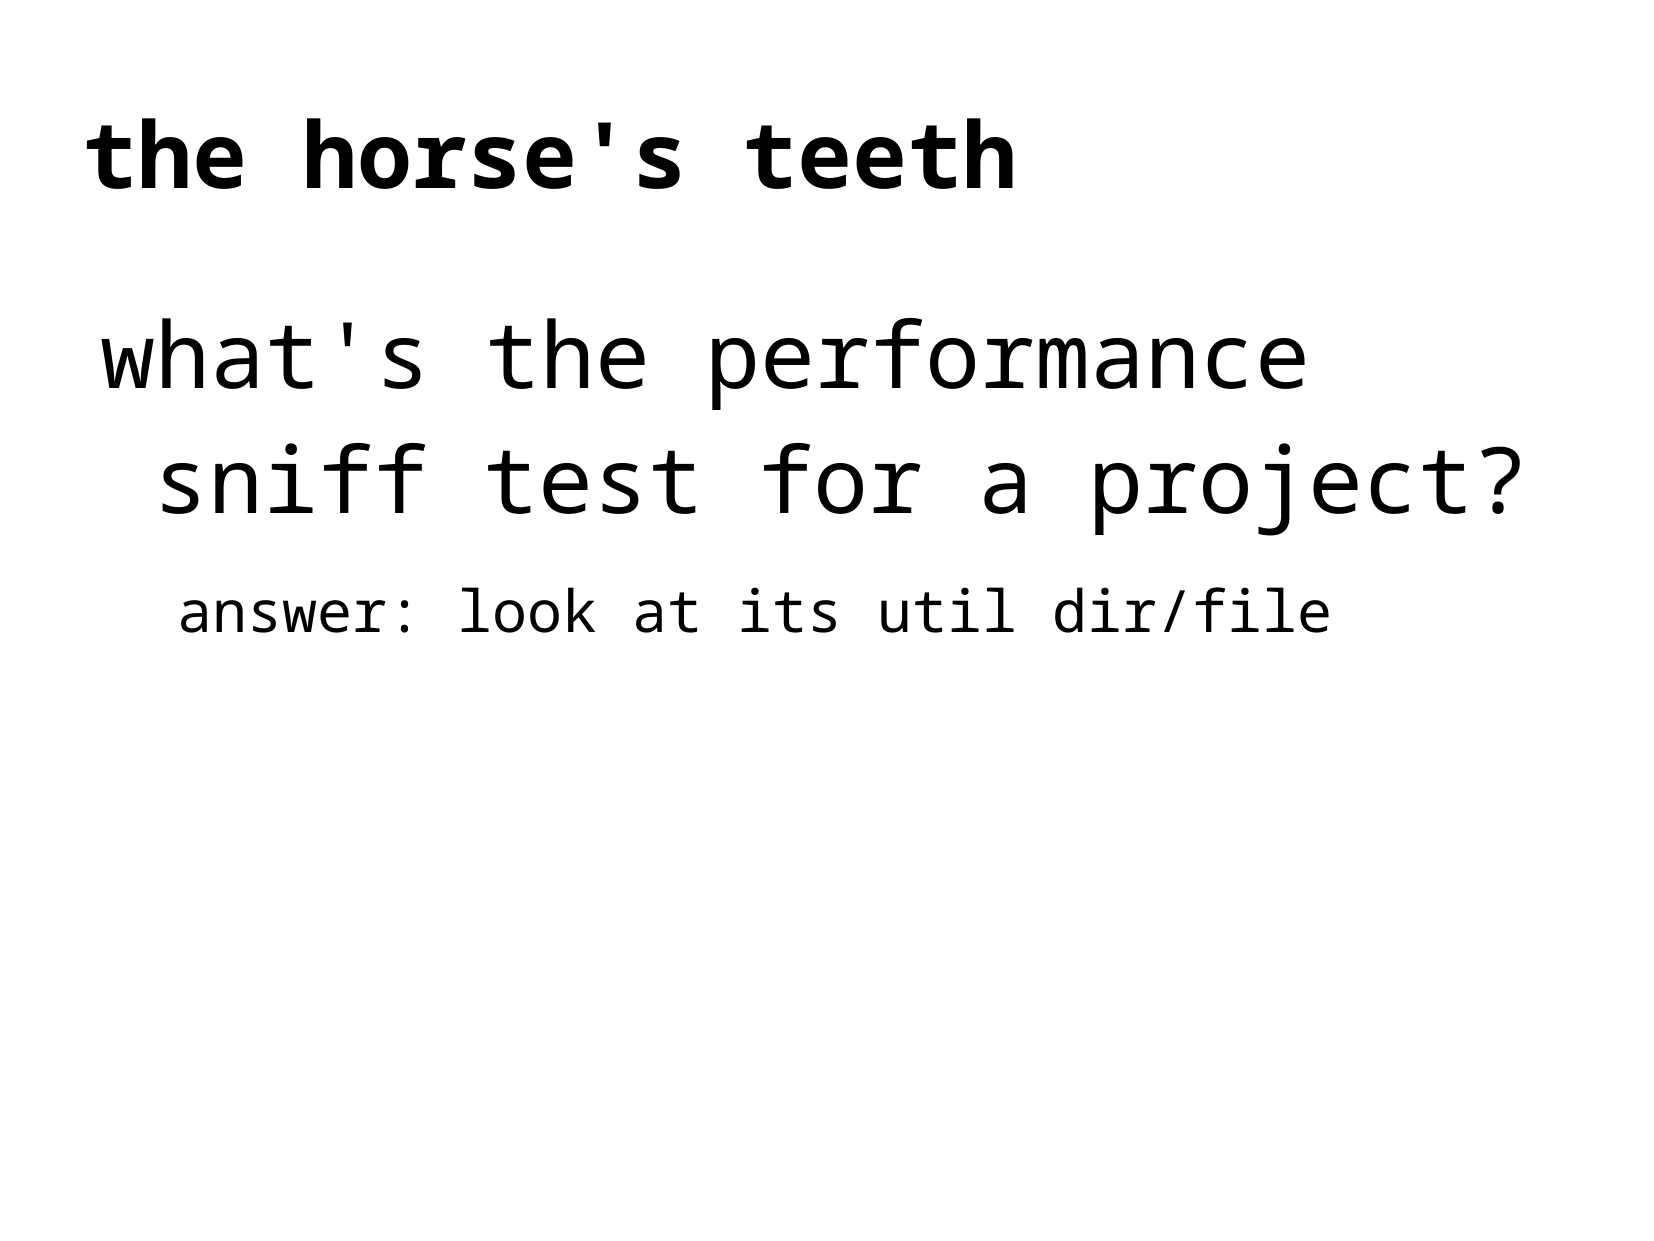

# the horse's teeth
what's the performance sniff test for a project?
answer: look at its util dir/file